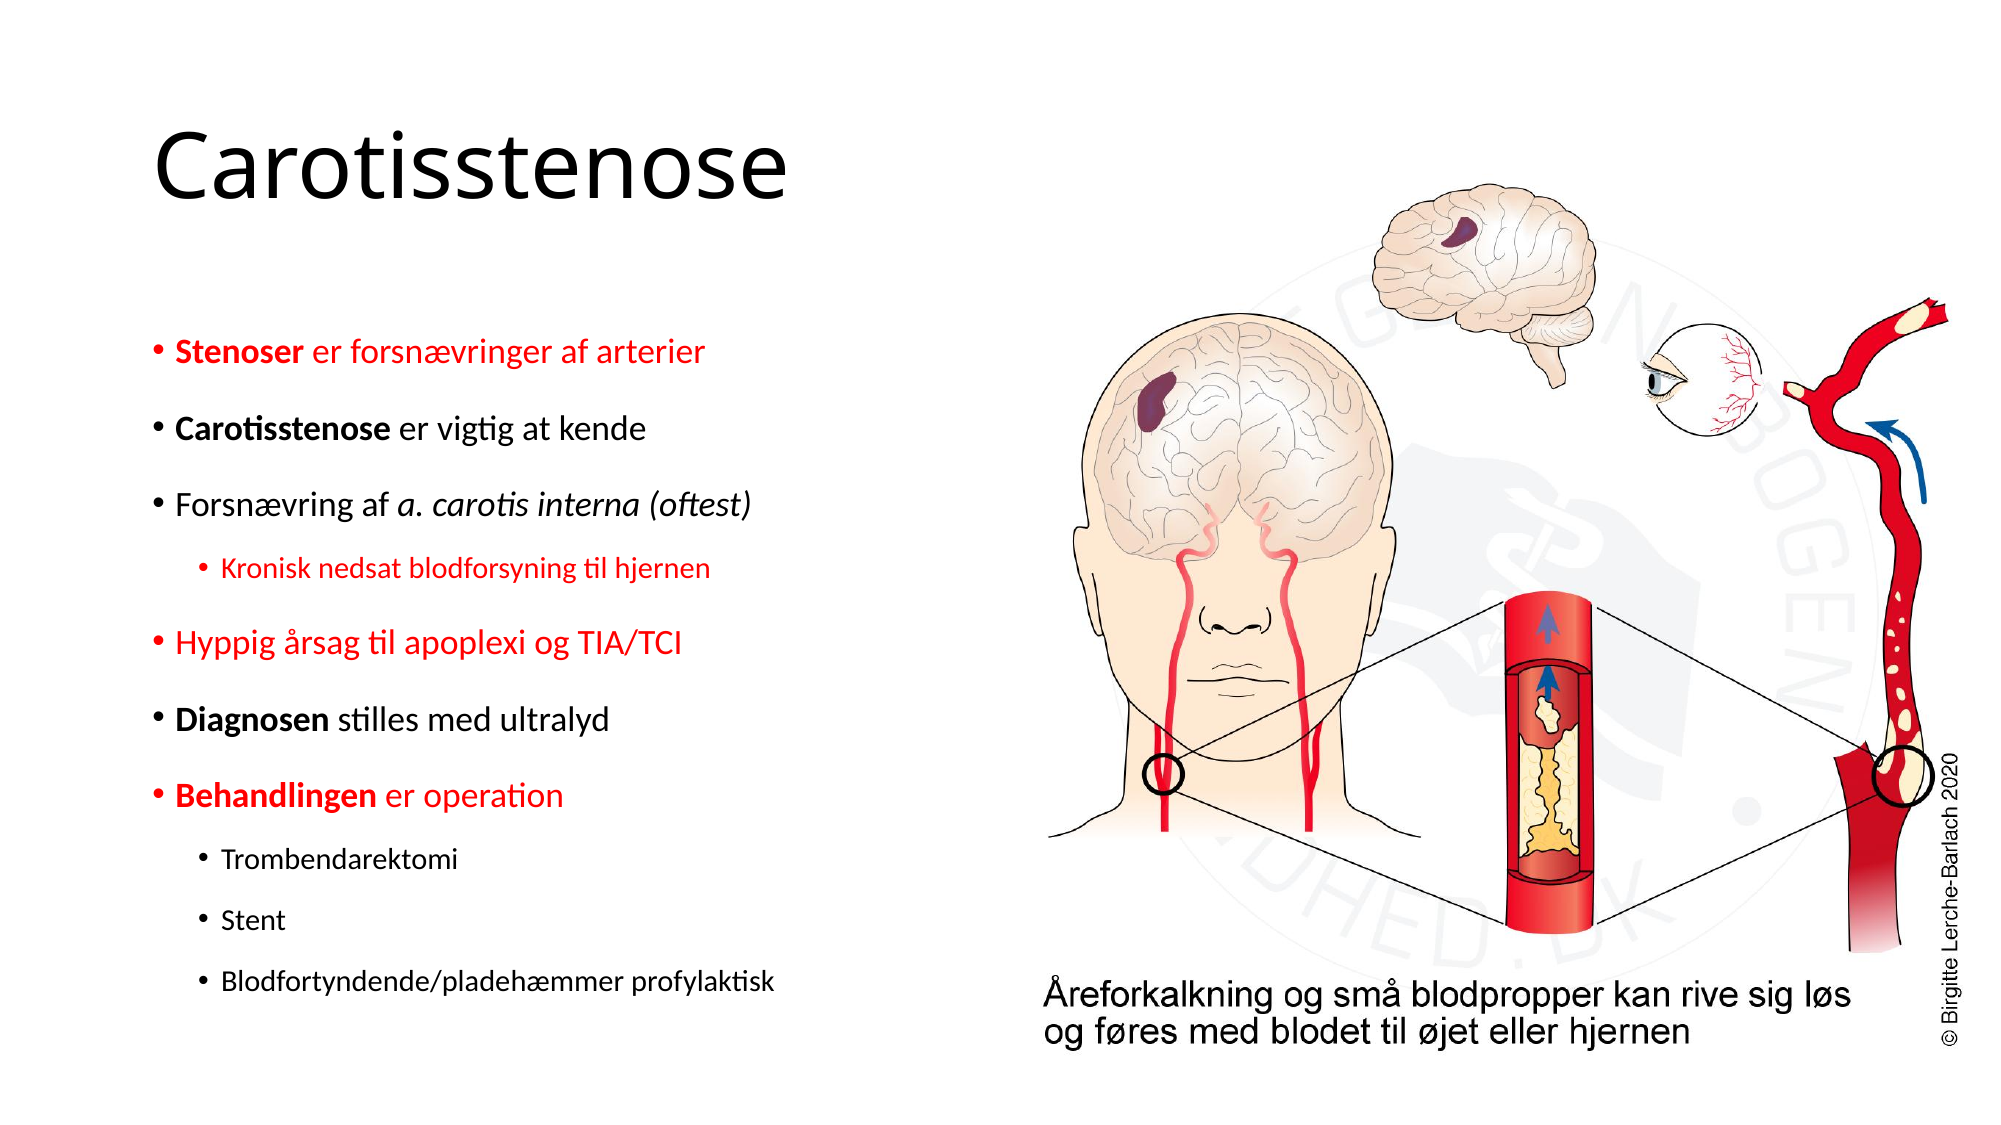

# Carotisstenose
Stenoser er forsnævringer af arterier
Carotisstenose er vigtig at kende
Forsnævring af a. carotis interna (oftest)
Kronisk nedsat blodforsyning til hjernen
Hyppig årsag til apoplexi og TIA/TCI
Diagnosen stilles med ultralyd
Behandlingen er operation
Trombendarektomi
Stent
Blodfortyndende/pladehæmmer profylaktisk